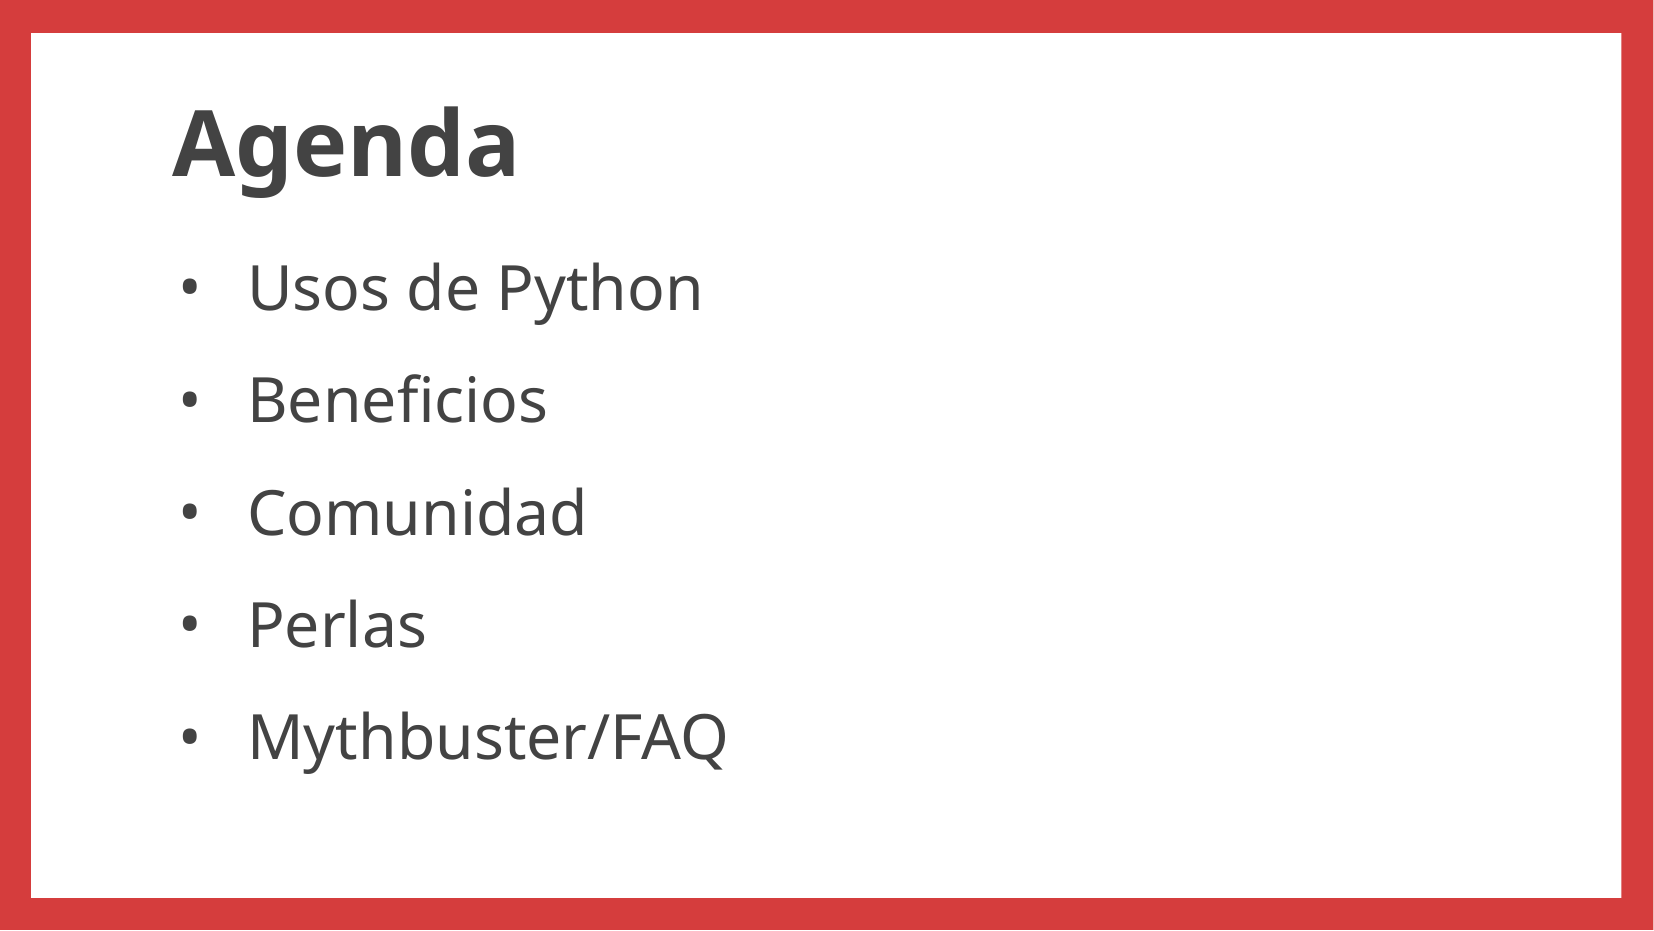

# Agenda
Usos de Python
Beneficios
Comunidad
Perlas
Mythbuster/FAQ